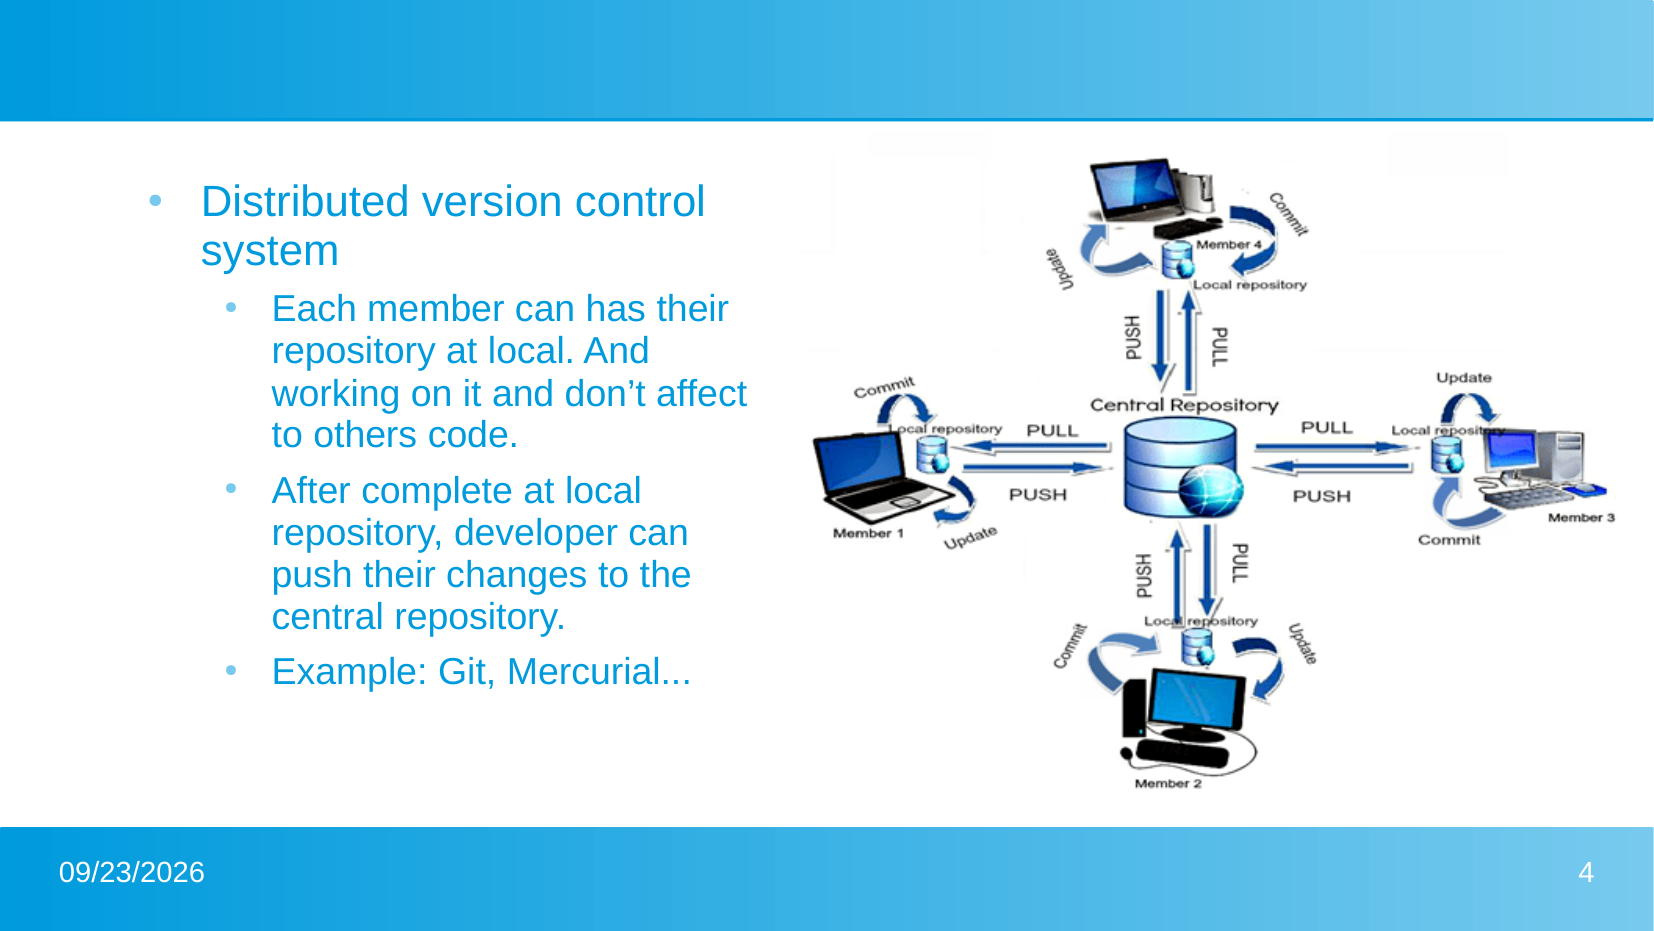

#
Distributed version control system
Each member can has their repository at local. And working on it and don’t affect to others code.
After complete at local repository, developer can push their changes to the central repository.
Example: Git, Mercurial...
4